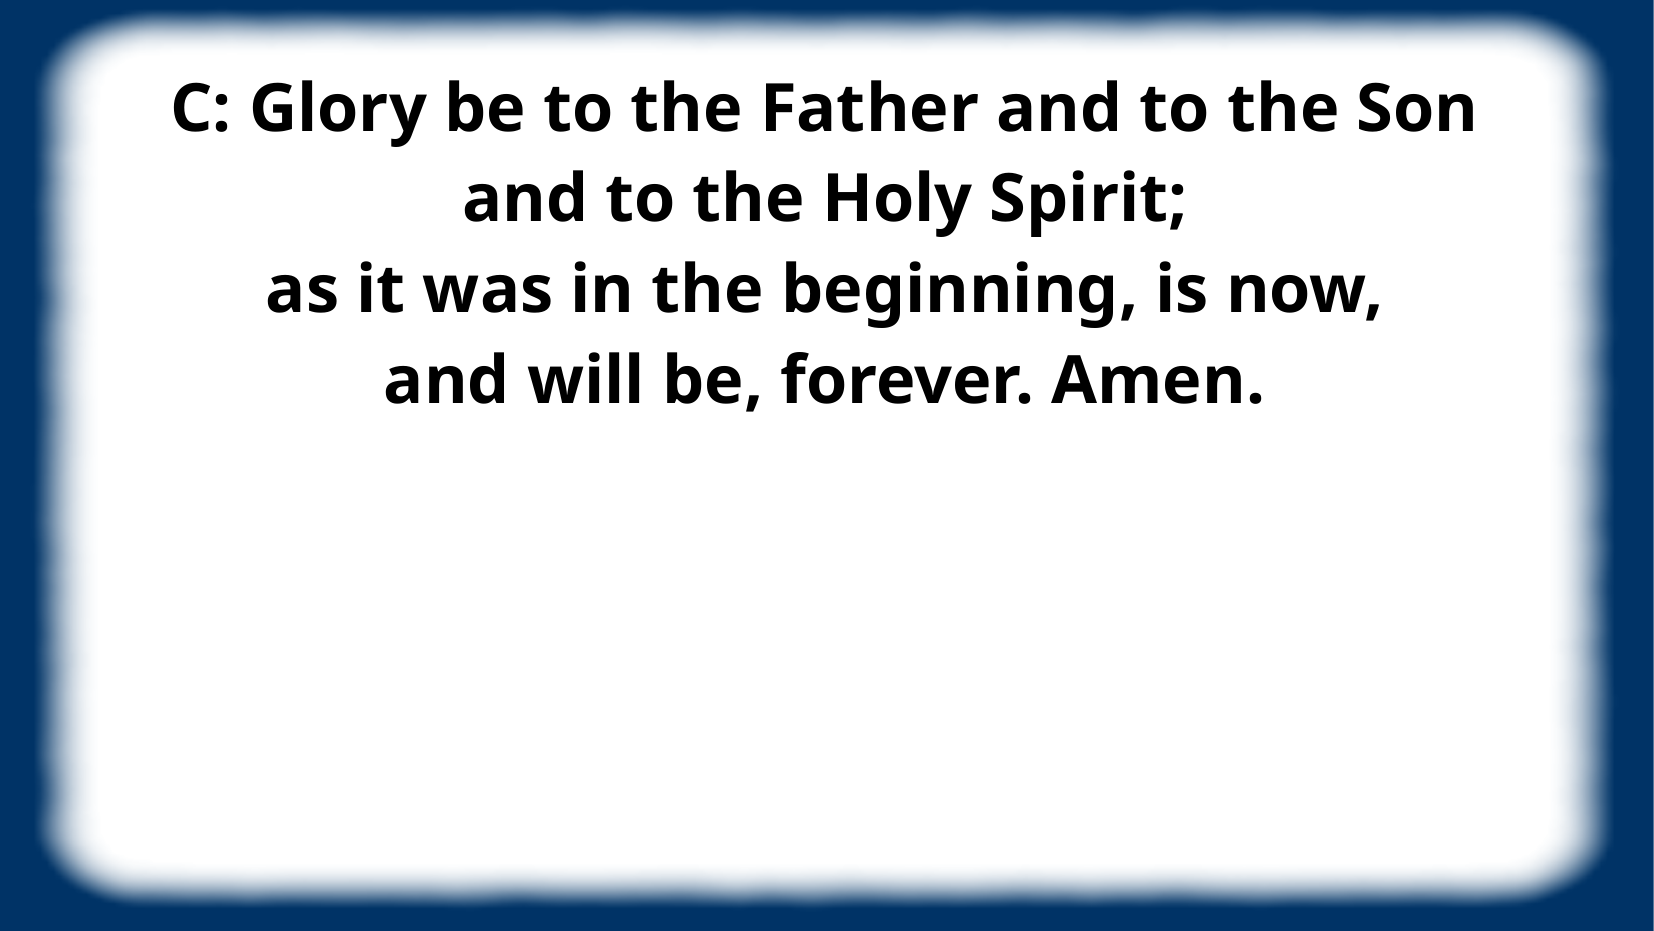

C: Glory be to the Father and to the Son
and to the Holy Spirit;
as it was in the beginning, is now,
and will be, forever. Amen.